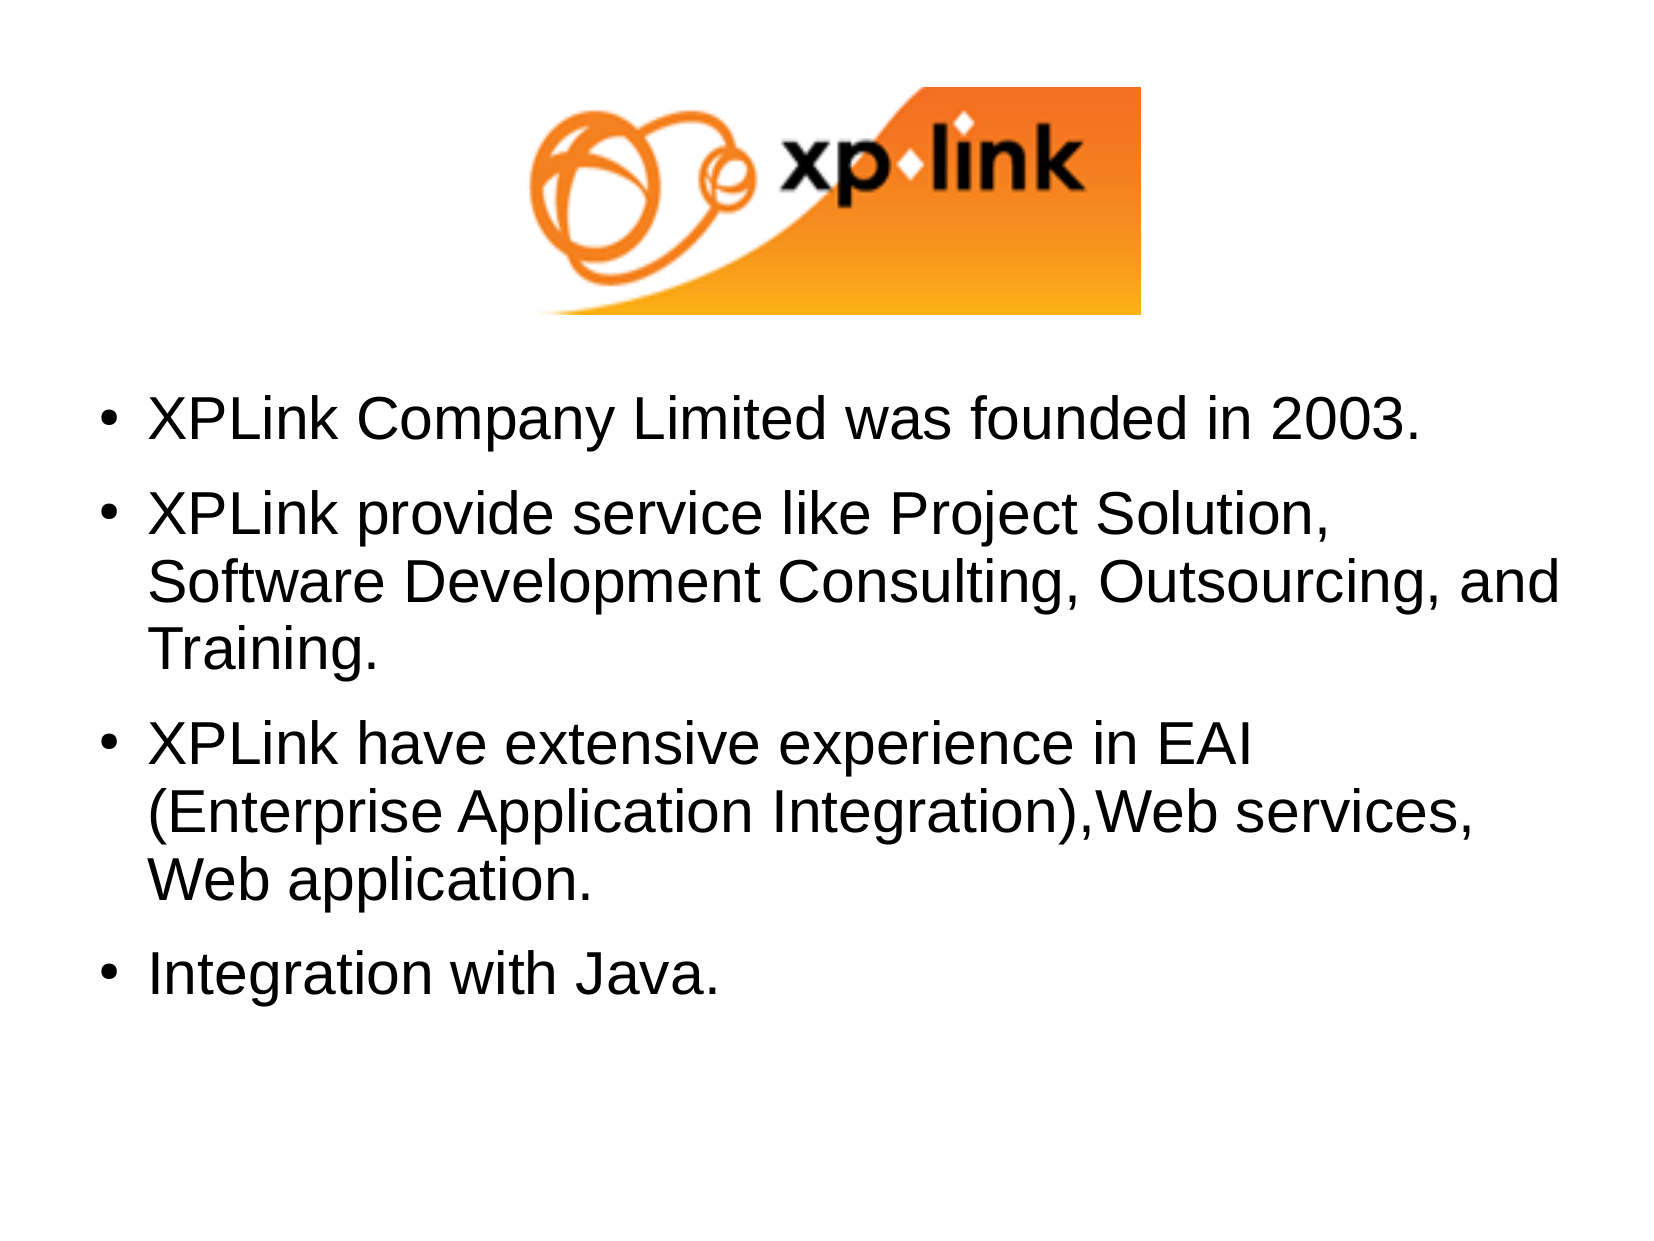

# XPLink Company Limited was founded in 2003.
XPLink provide service like Project Solution, Software Development Consulting, Outsourcing, and Training.
XPLink have extensive experience in EAI (Enterprise Application Integration),Web services, Web application.
Integration with Java.